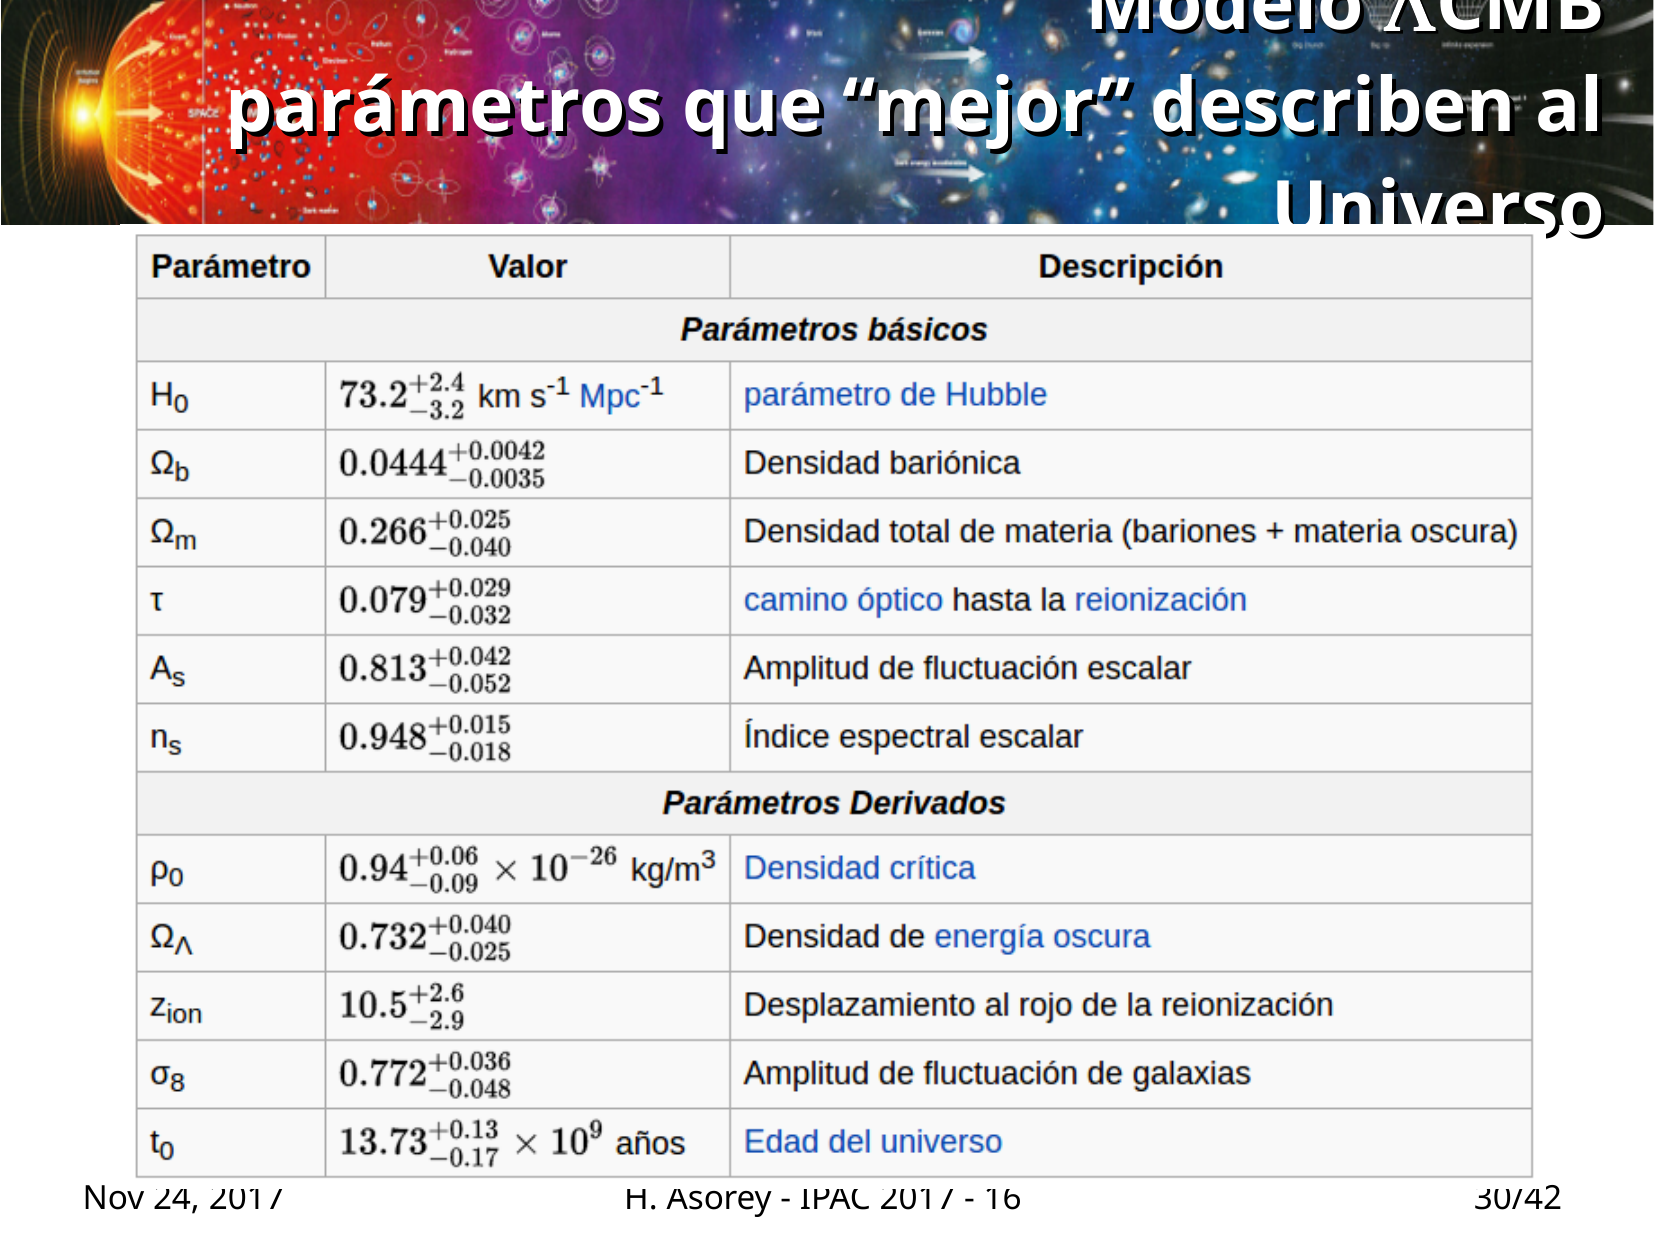

# Modelo LCMB parámetros que “mejor” describen al Universo
Nov 24, 2017
H. Asorey - IPAC 2017 - 16
30